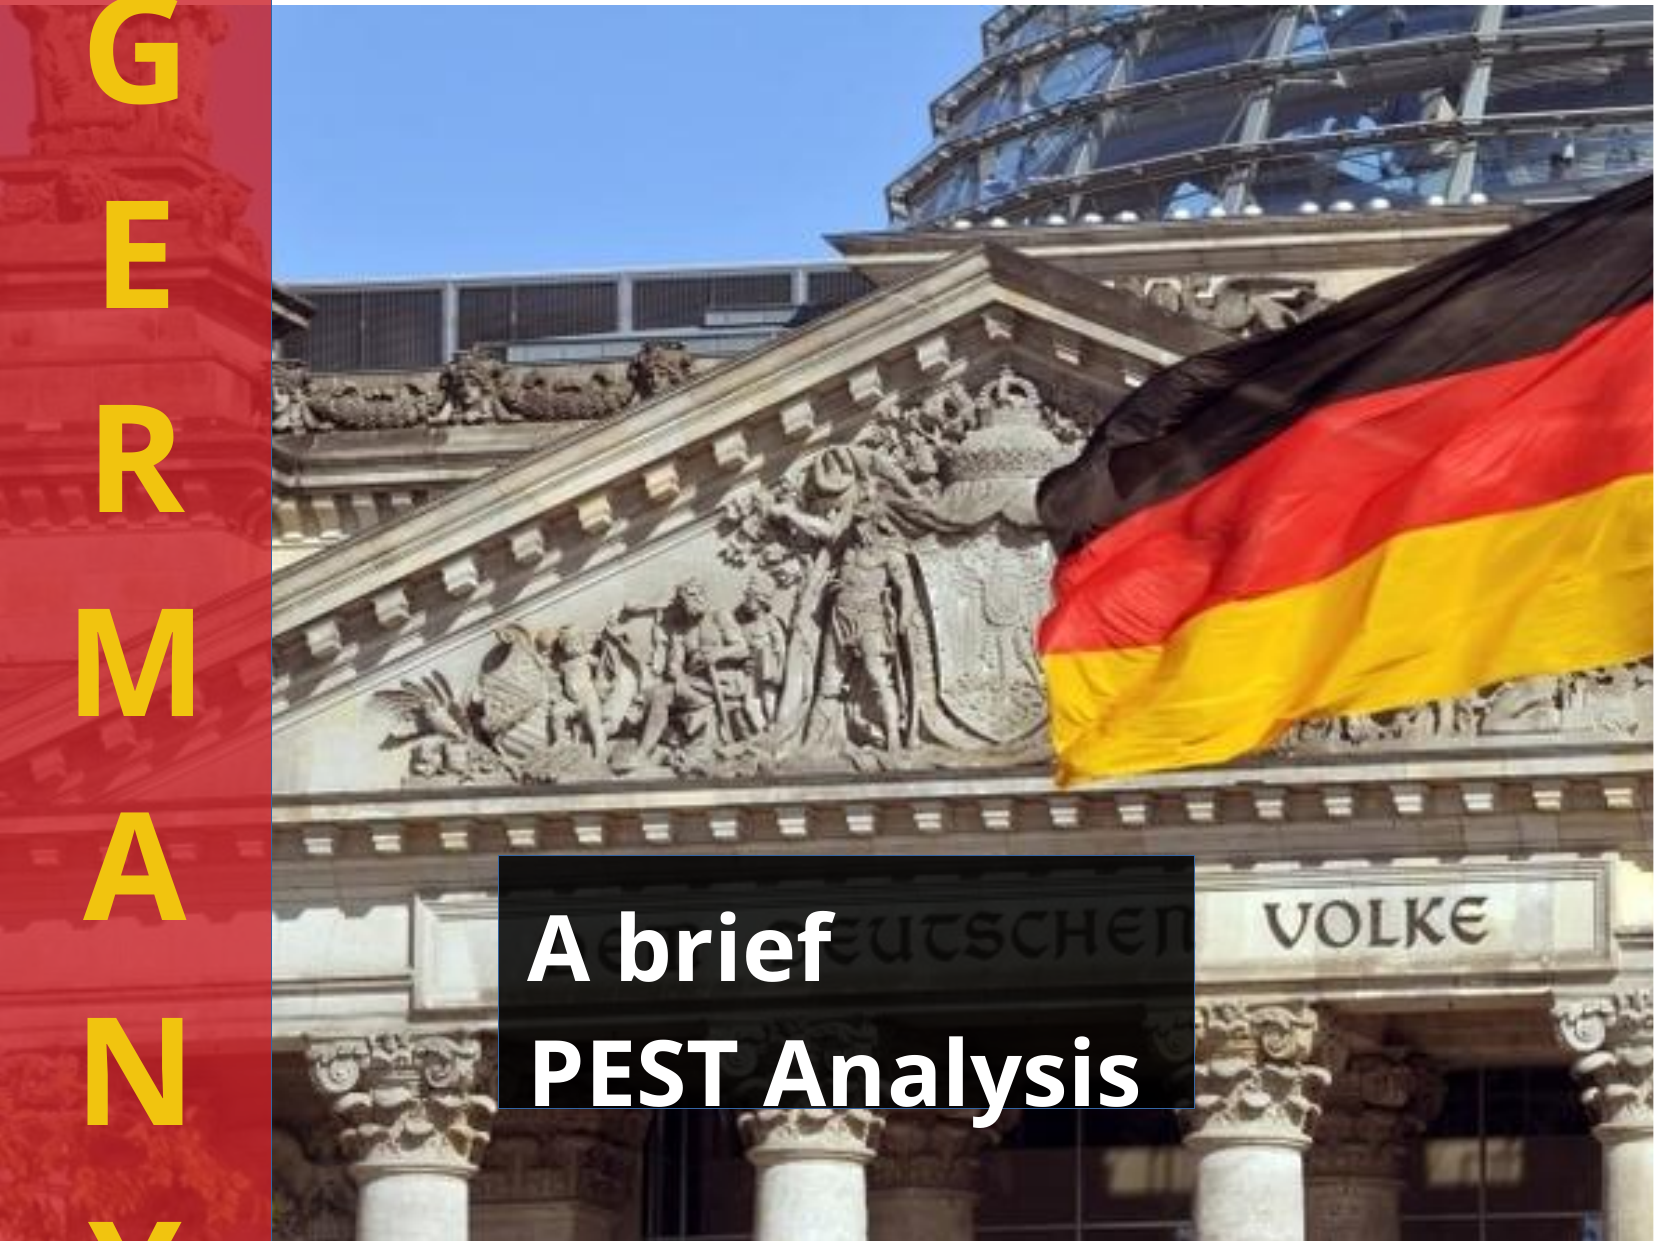

G
E
R
M
A
N
Y
#
A brief
PEST Analysis